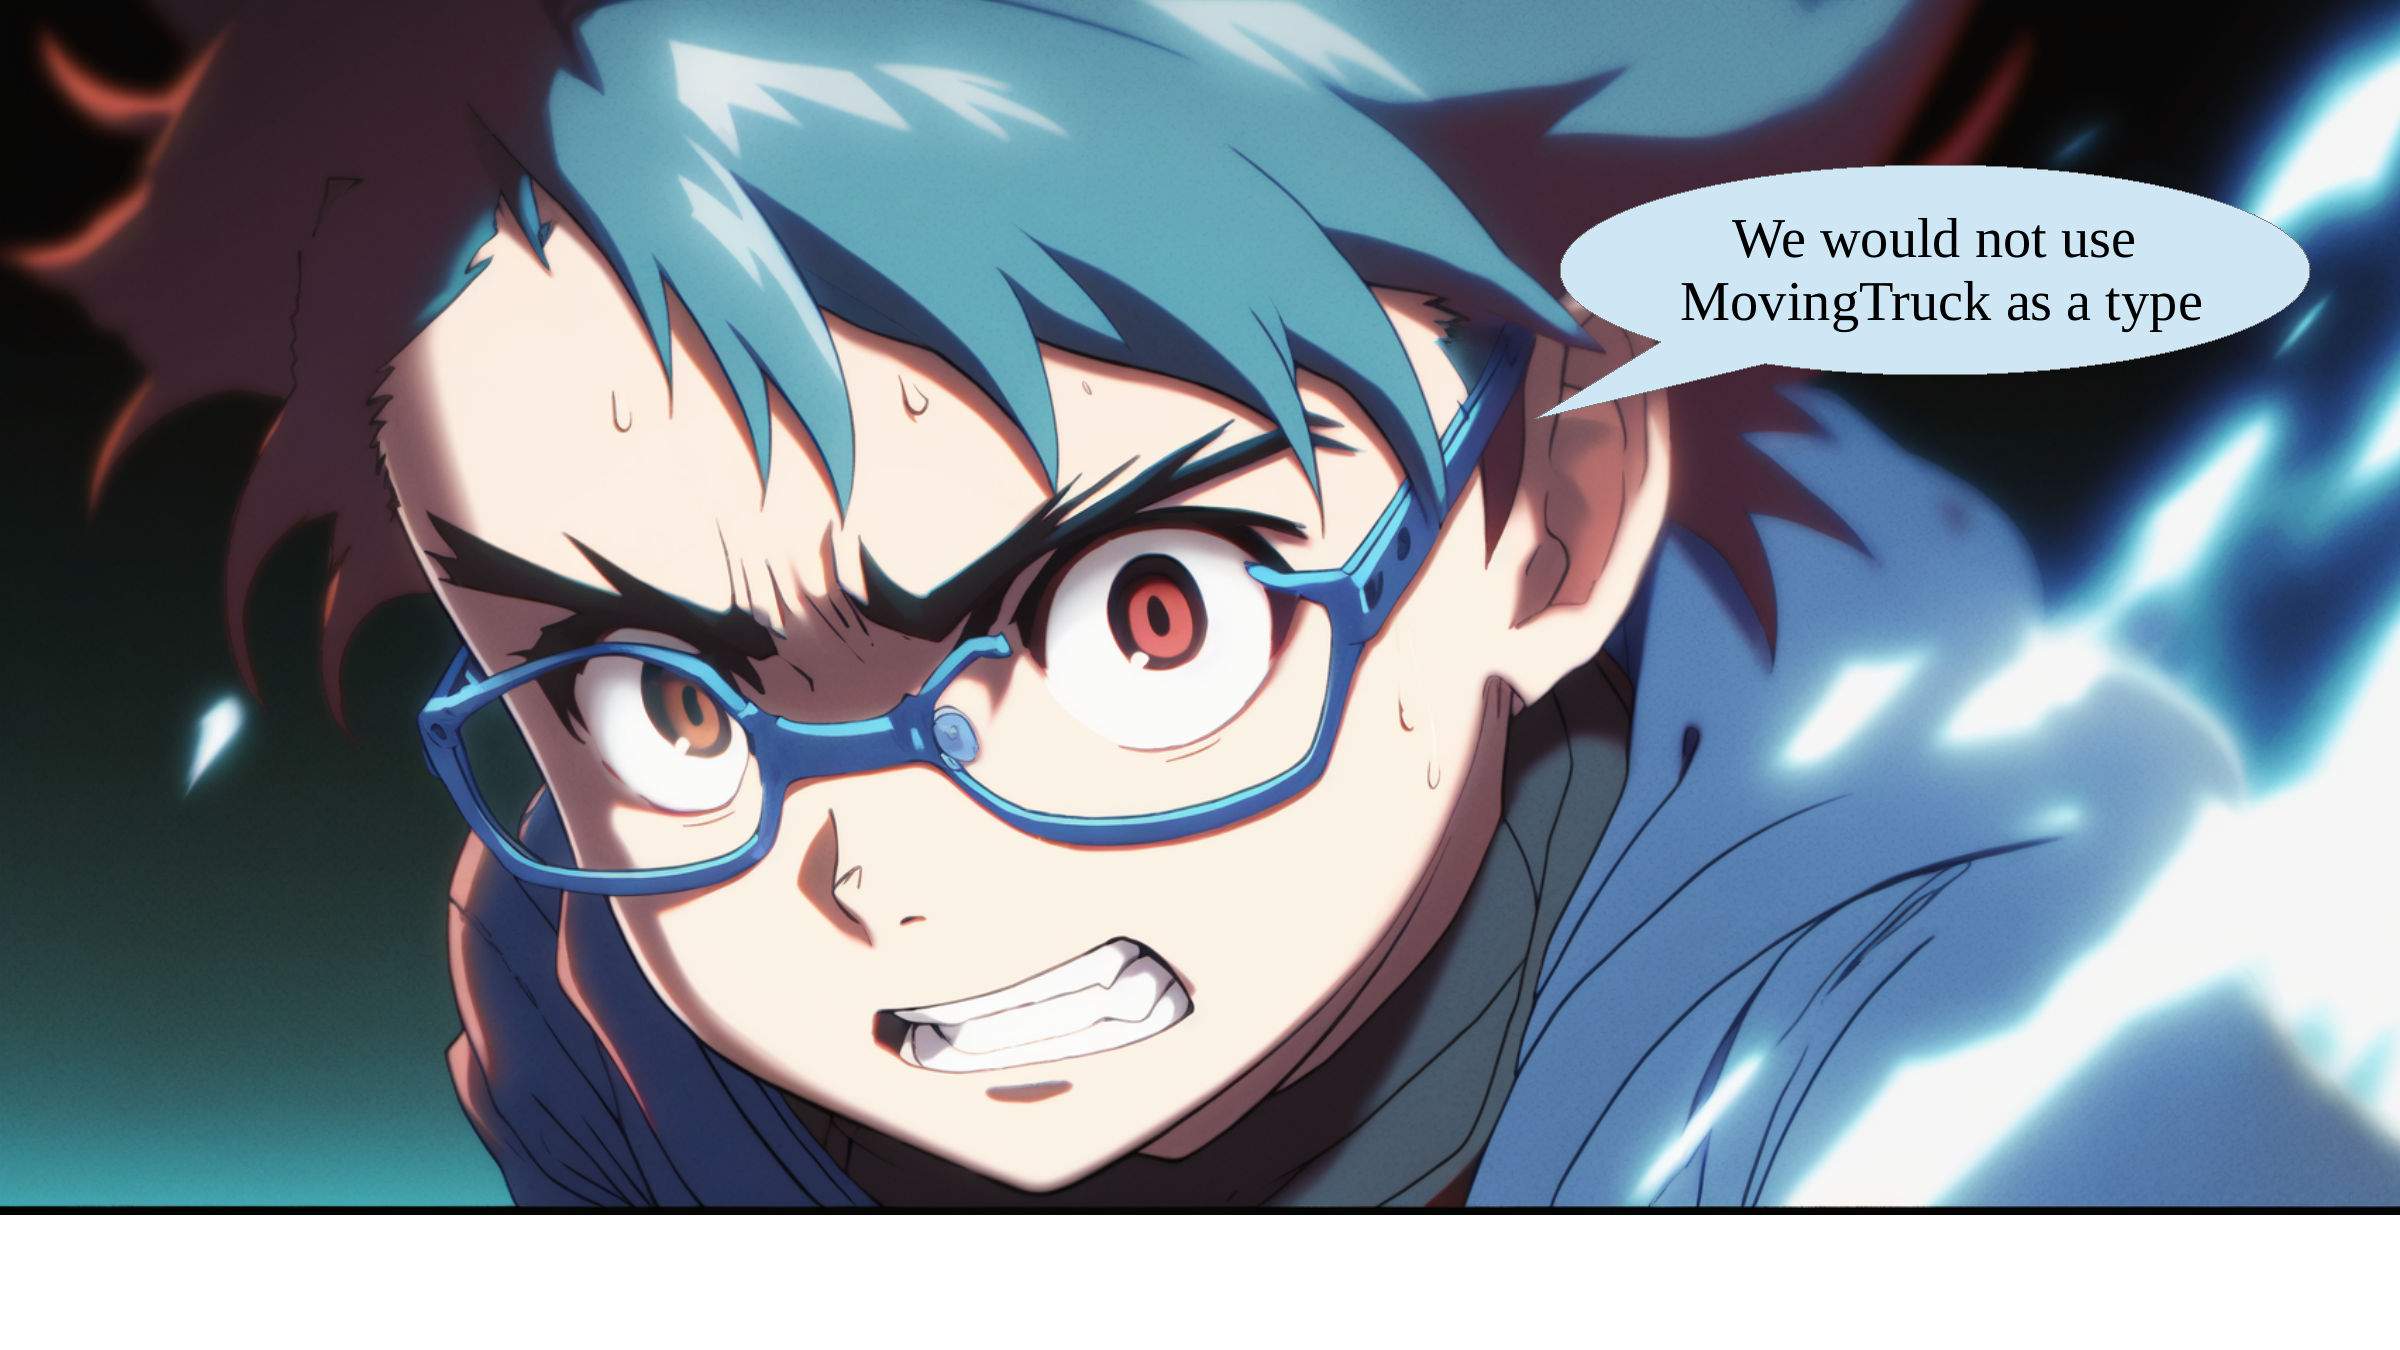

We would not use
 MovingTruck as a type